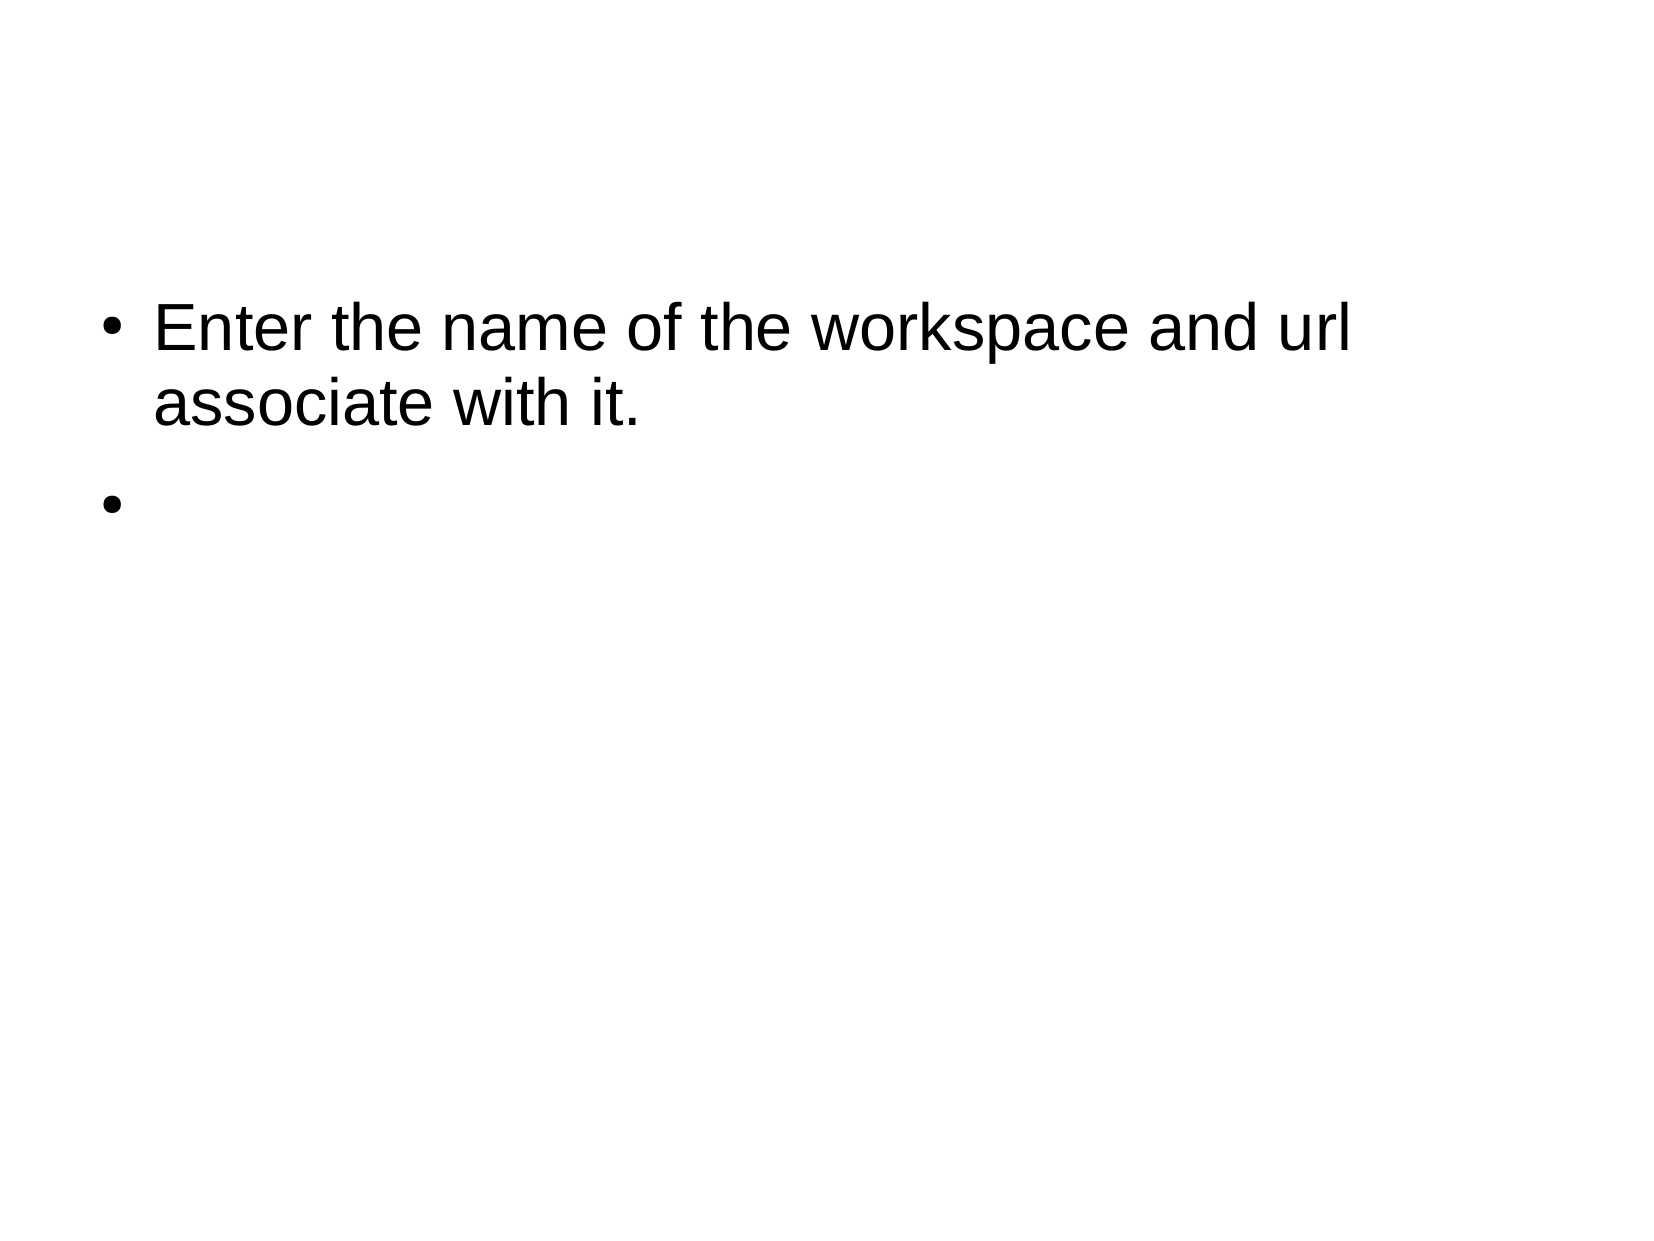

#
Enter the name of the workspace and url associate with it.